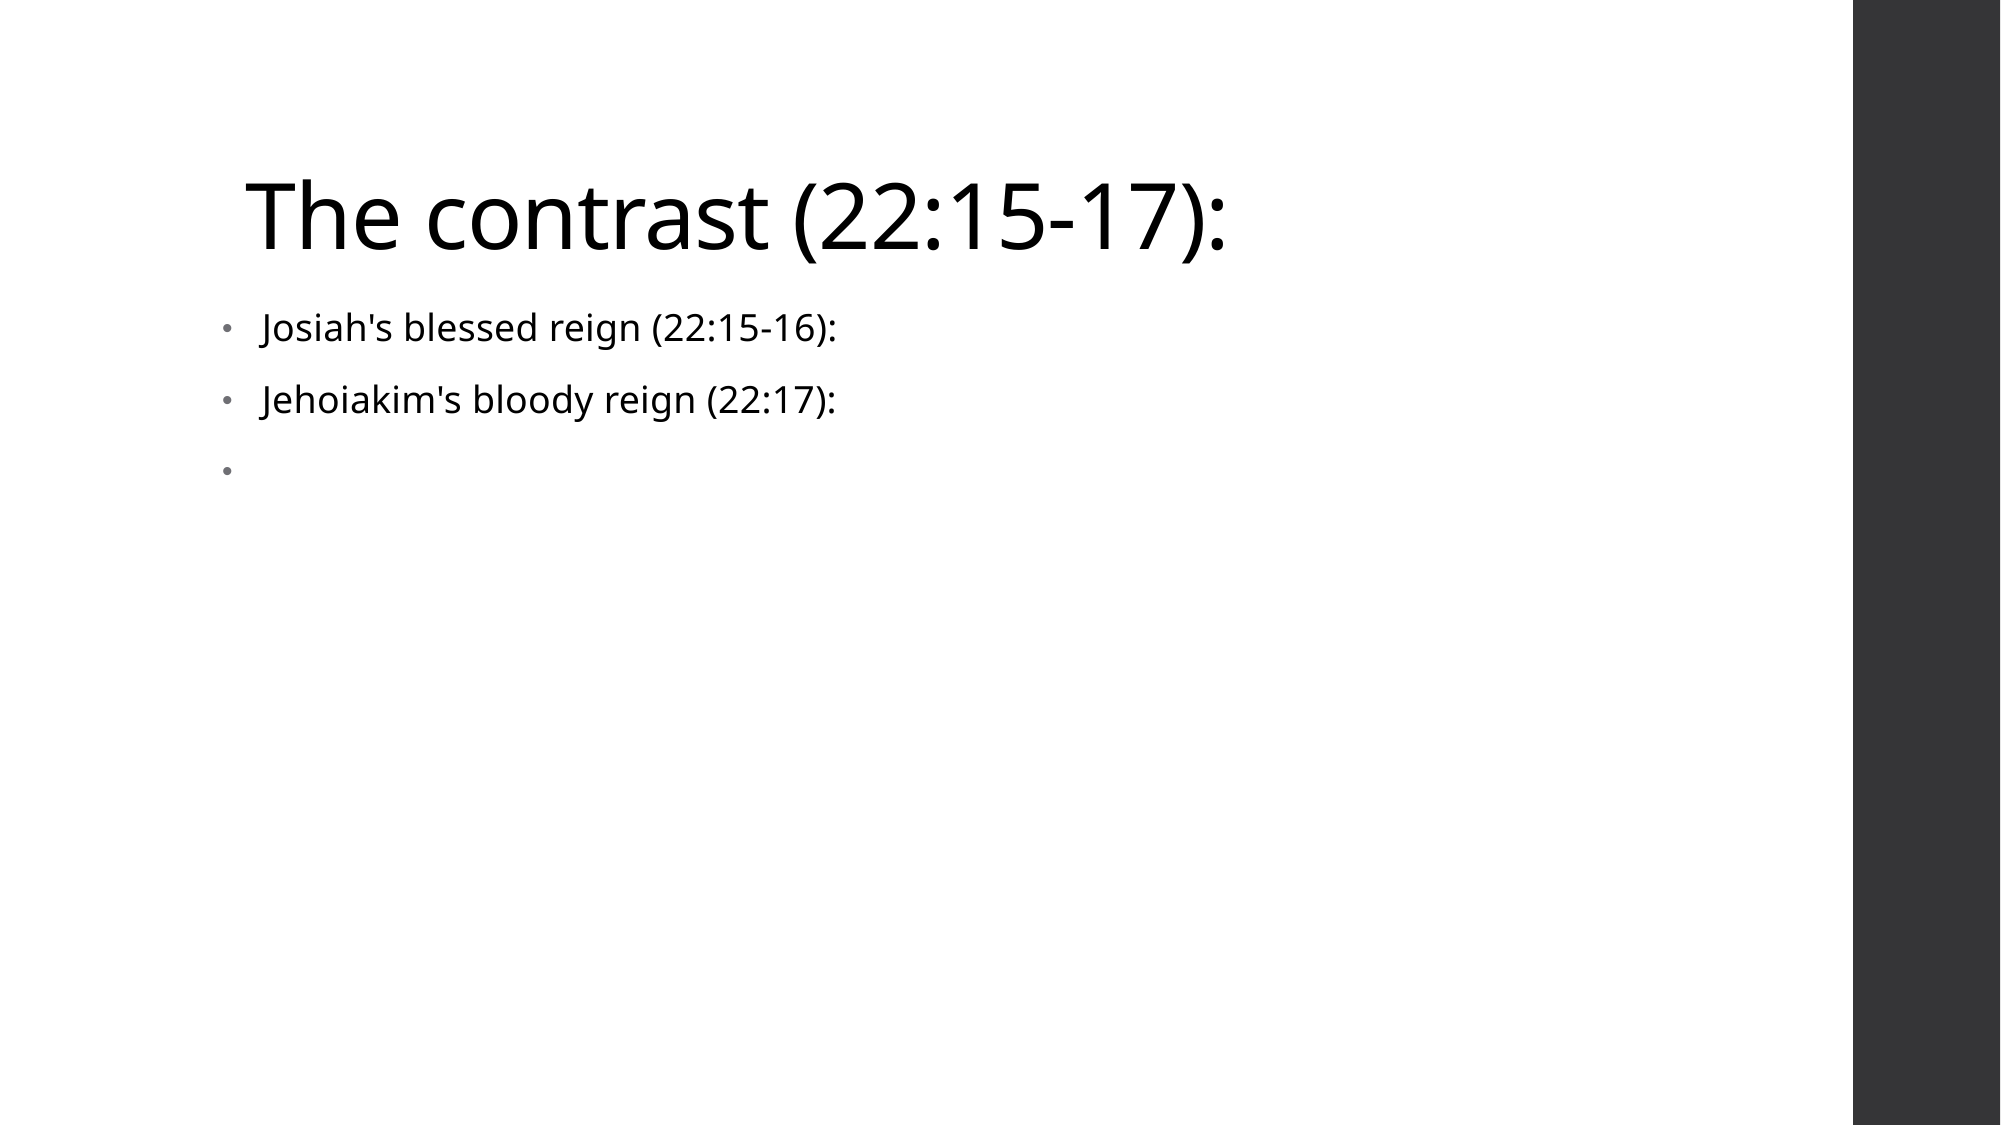

# The contrast (22:15-17):
 Josiah's blessed reign (22:15-16):
 Jehoiakim's bloody reign (22:17):